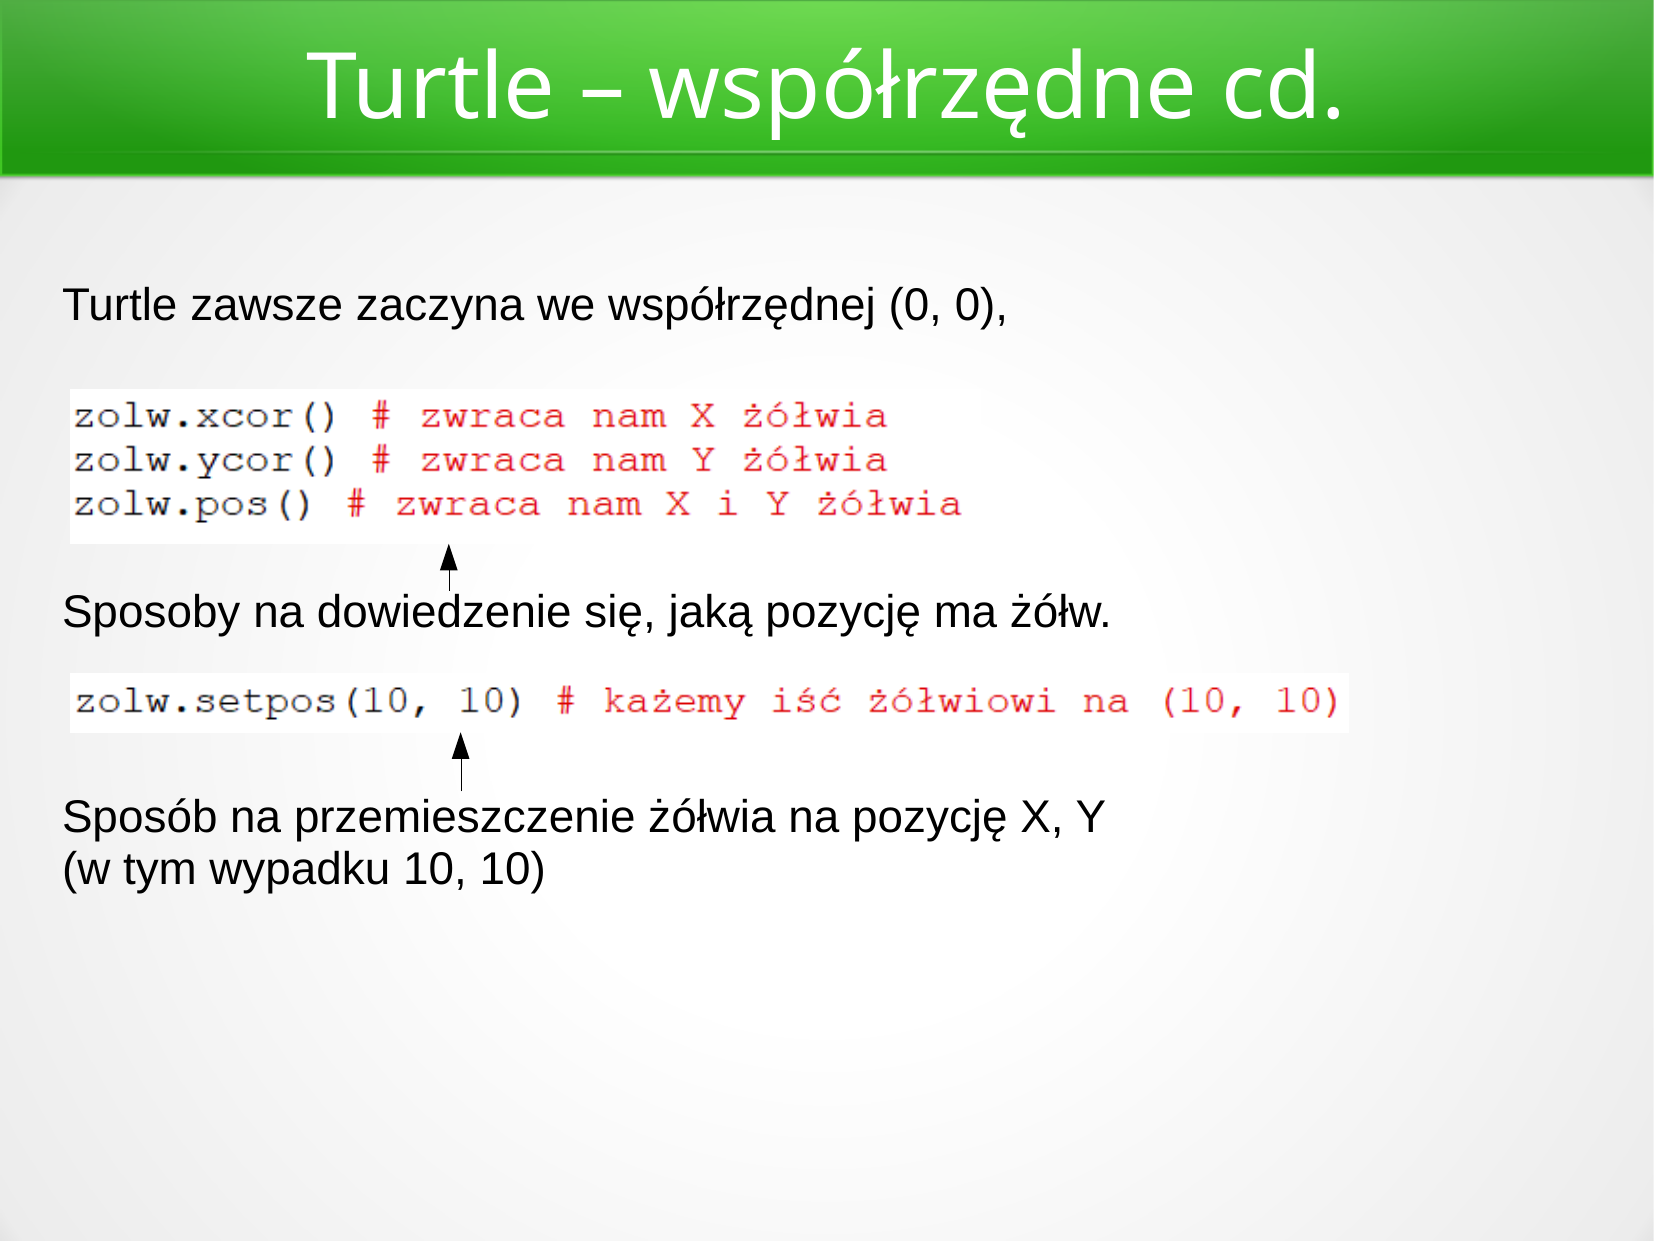

# Turtle – współrzędne cd.
Turtle zawsze zaczyna we współrzędnej (0, 0),
Sposoby na dowiedzenie się, jaką pozycję ma żółw.
Sposób na przemieszczenie żółwia na pozycję X, Y
(w tym wypadku 10, 10)